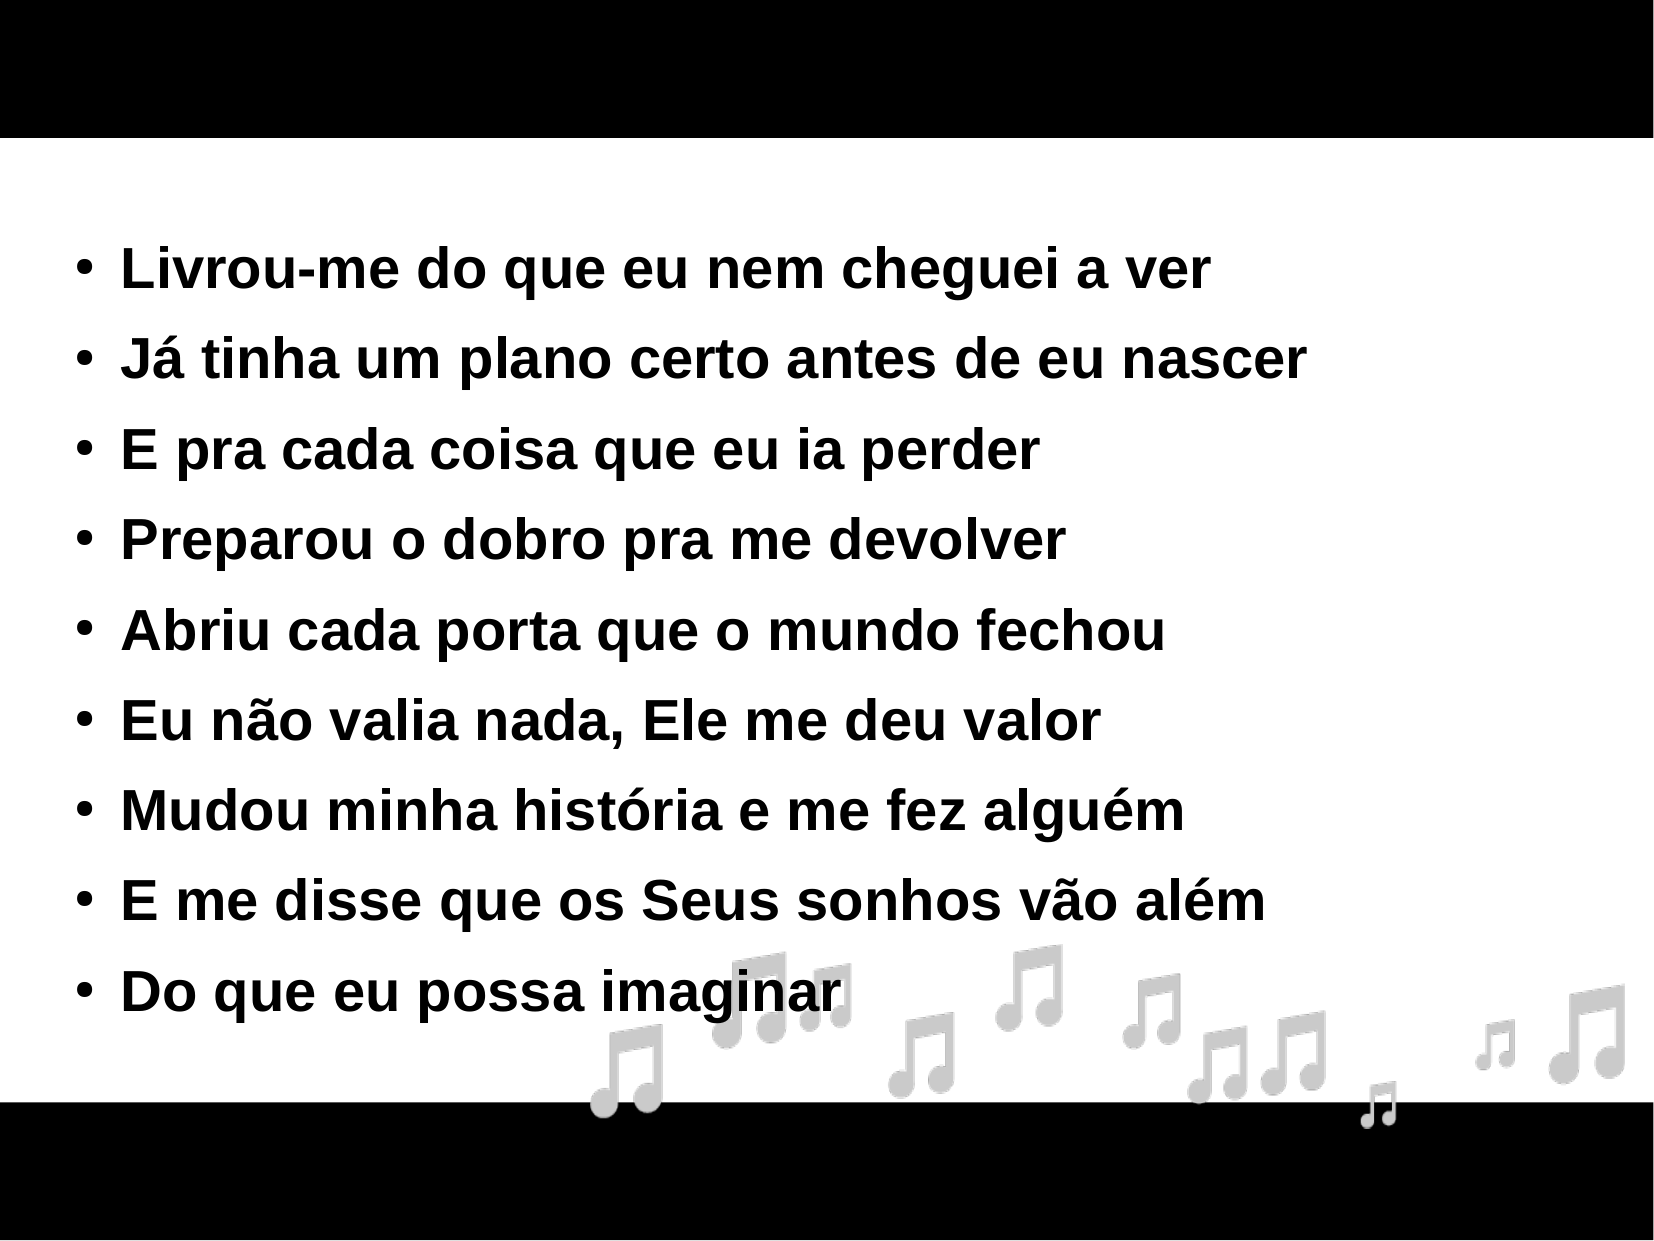

# Livrou-me do que eu nem cheguei a ver
Já tinha um plano certo antes de eu nascer
E pra cada coisa que eu ia perder
Preparou o dobro pra me devolver
Abriu cada porta que o mundo fechou
Eu não valia nada, Ele me deu valor
Mudou minha história e me fez alguém
E me disse que os Seus sonhos vão além
Do que eu possa imaginar